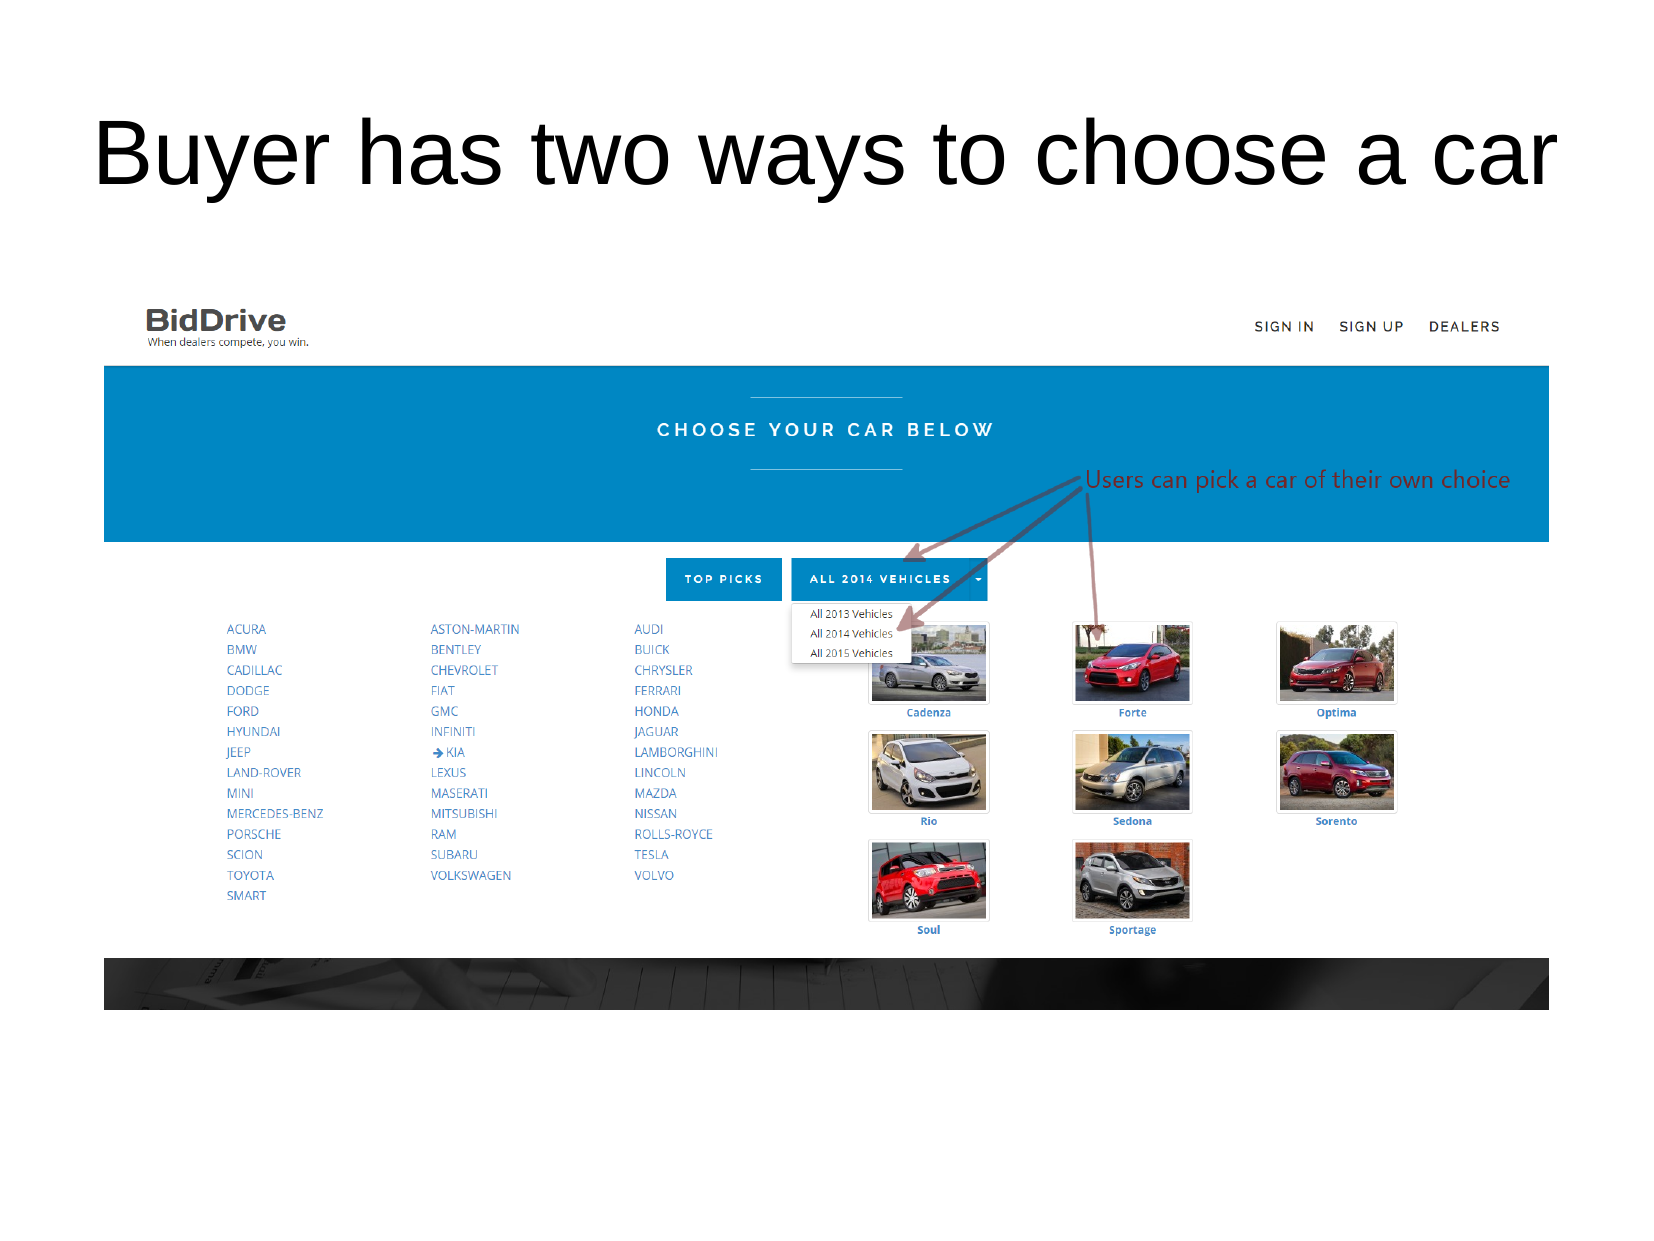

# Buyer has two ways to choose a car